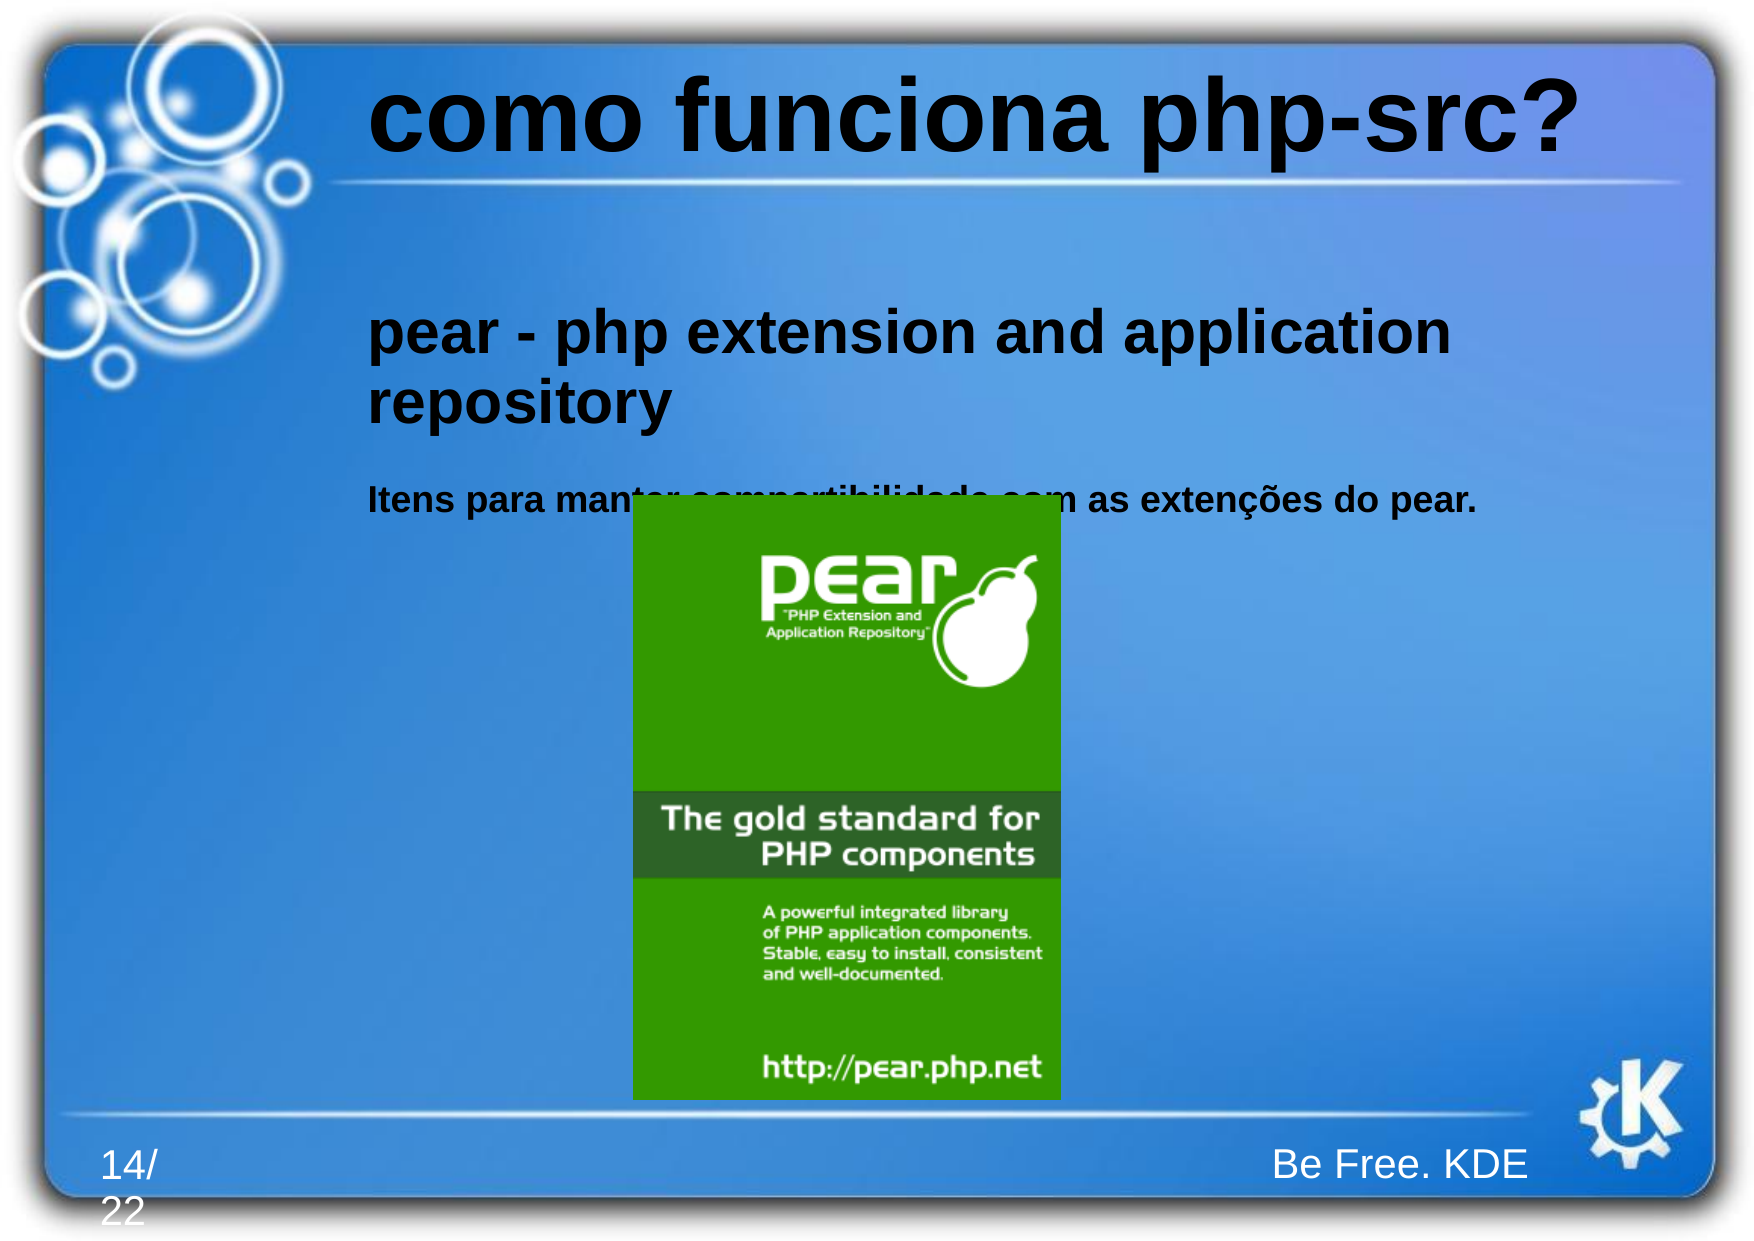

como funciona php-src?
pear - php extension and application repository
Itens para manter compartibilidade com as extenções do pear.